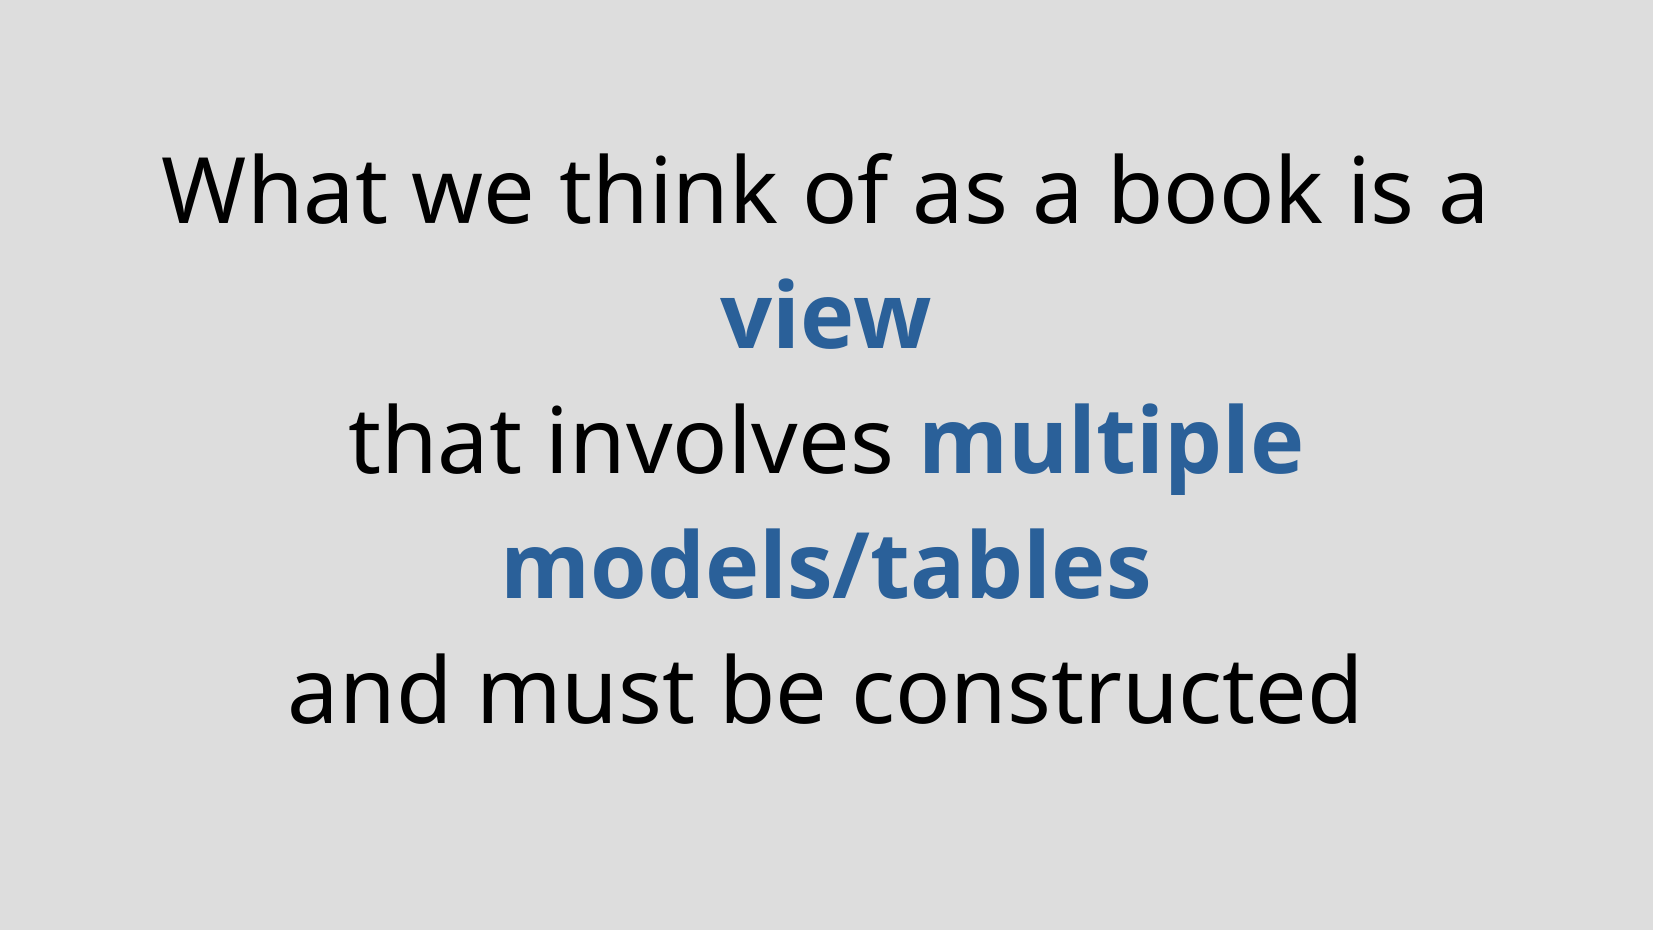

# What we think of as a book is a view
that involves multiple models/tables
and must be constructed